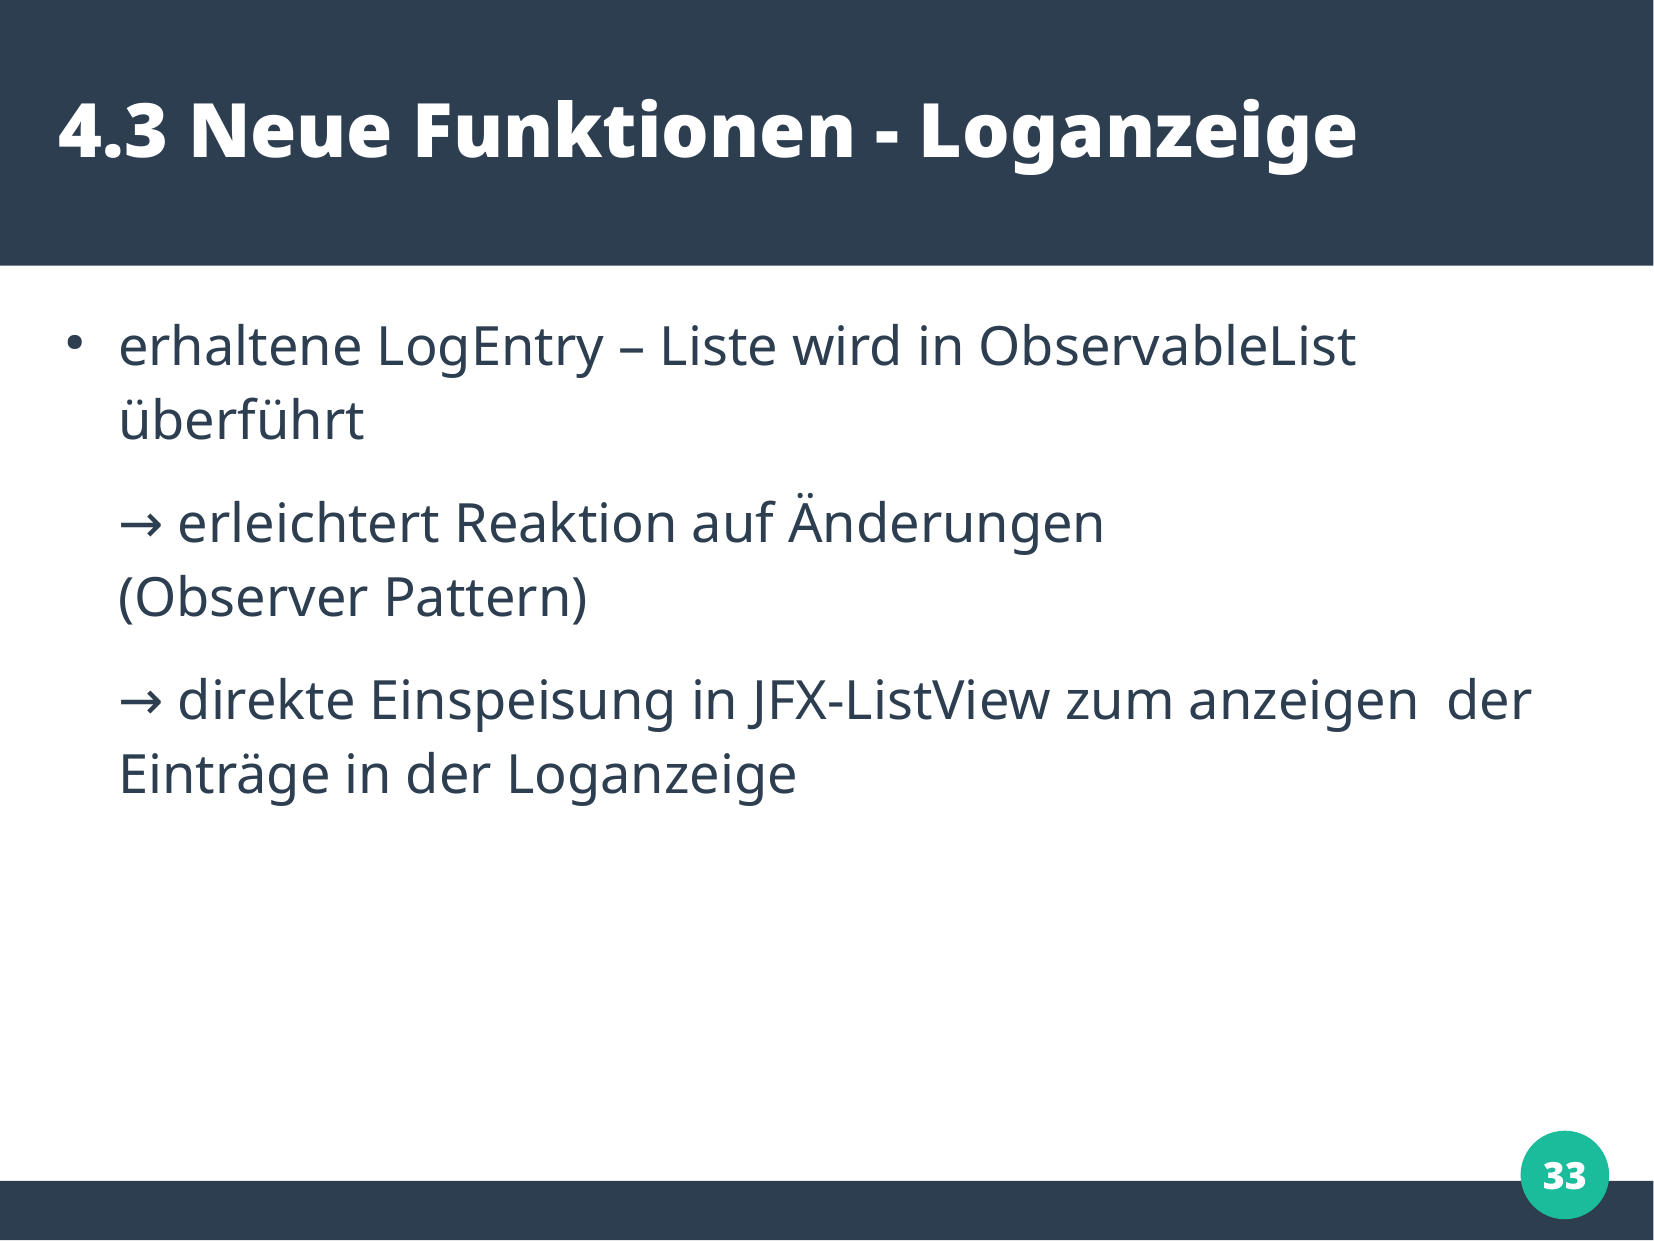

# 4.3 Neue Funktionen - Loganzeige
erhaltene LogEntry – Liste wird in ObservableList überführt
→ erleichtert Reaktion auf Änderungen						(Observer Pattern)
→ direkte Einspeisung in JFX-ListView zum anzeigen 	der Einträge in der Loganzeige
33